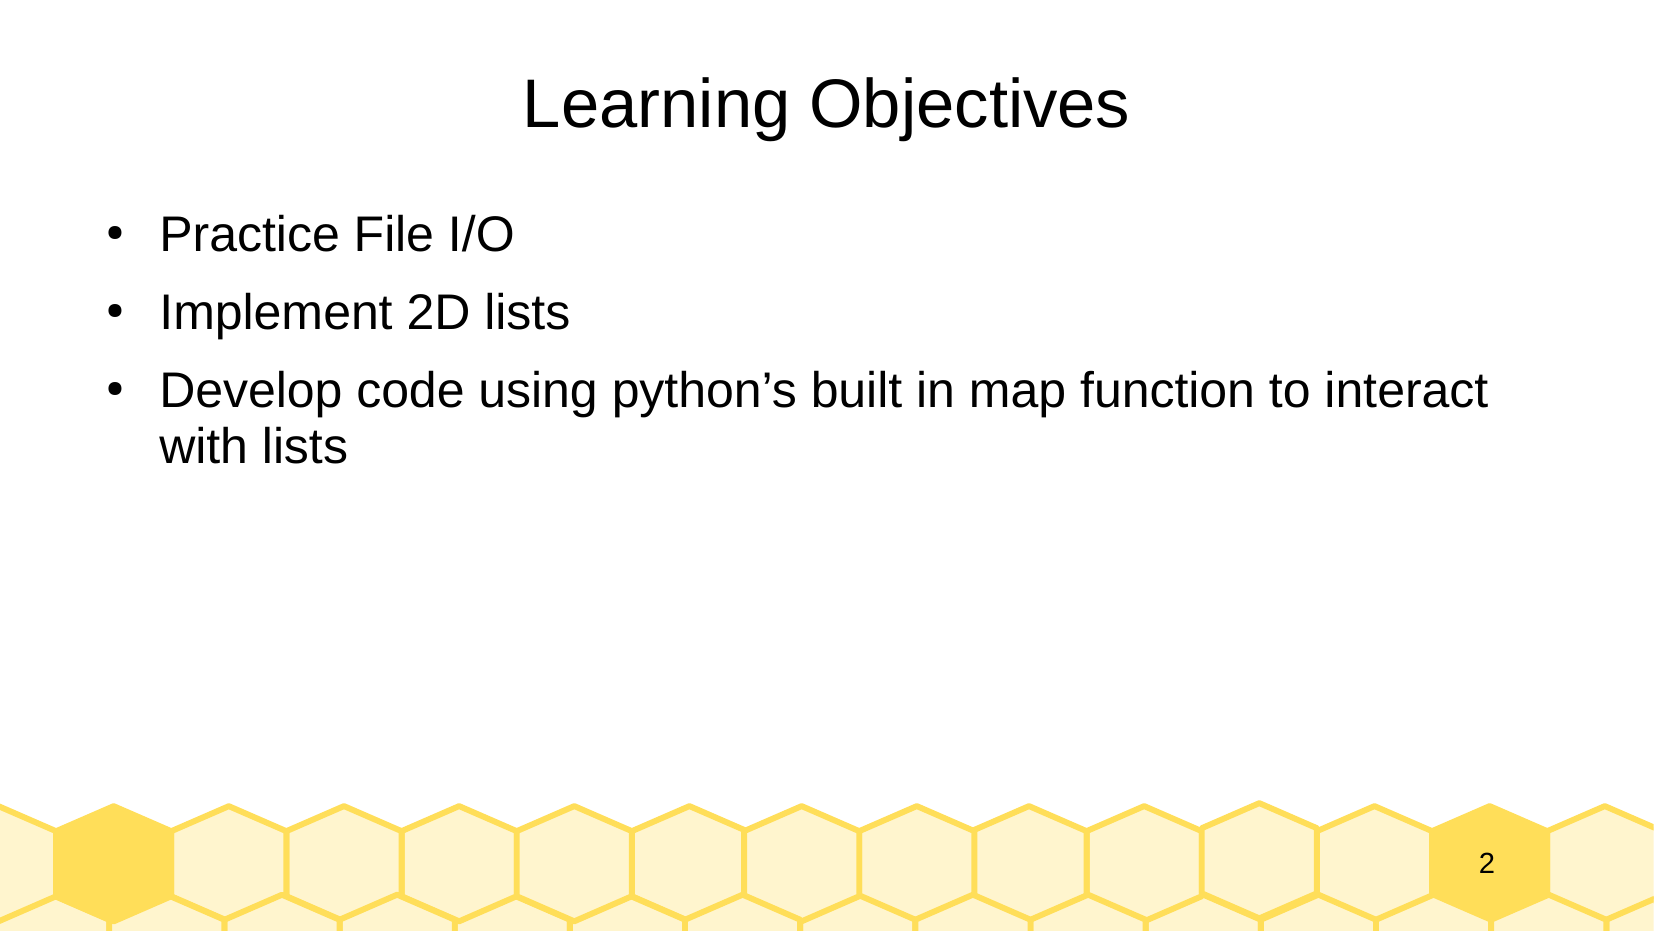

# Learning Objectives
Practice File I/O
Implement 2D lists
Develop code using python’s built in map function to interact with lists